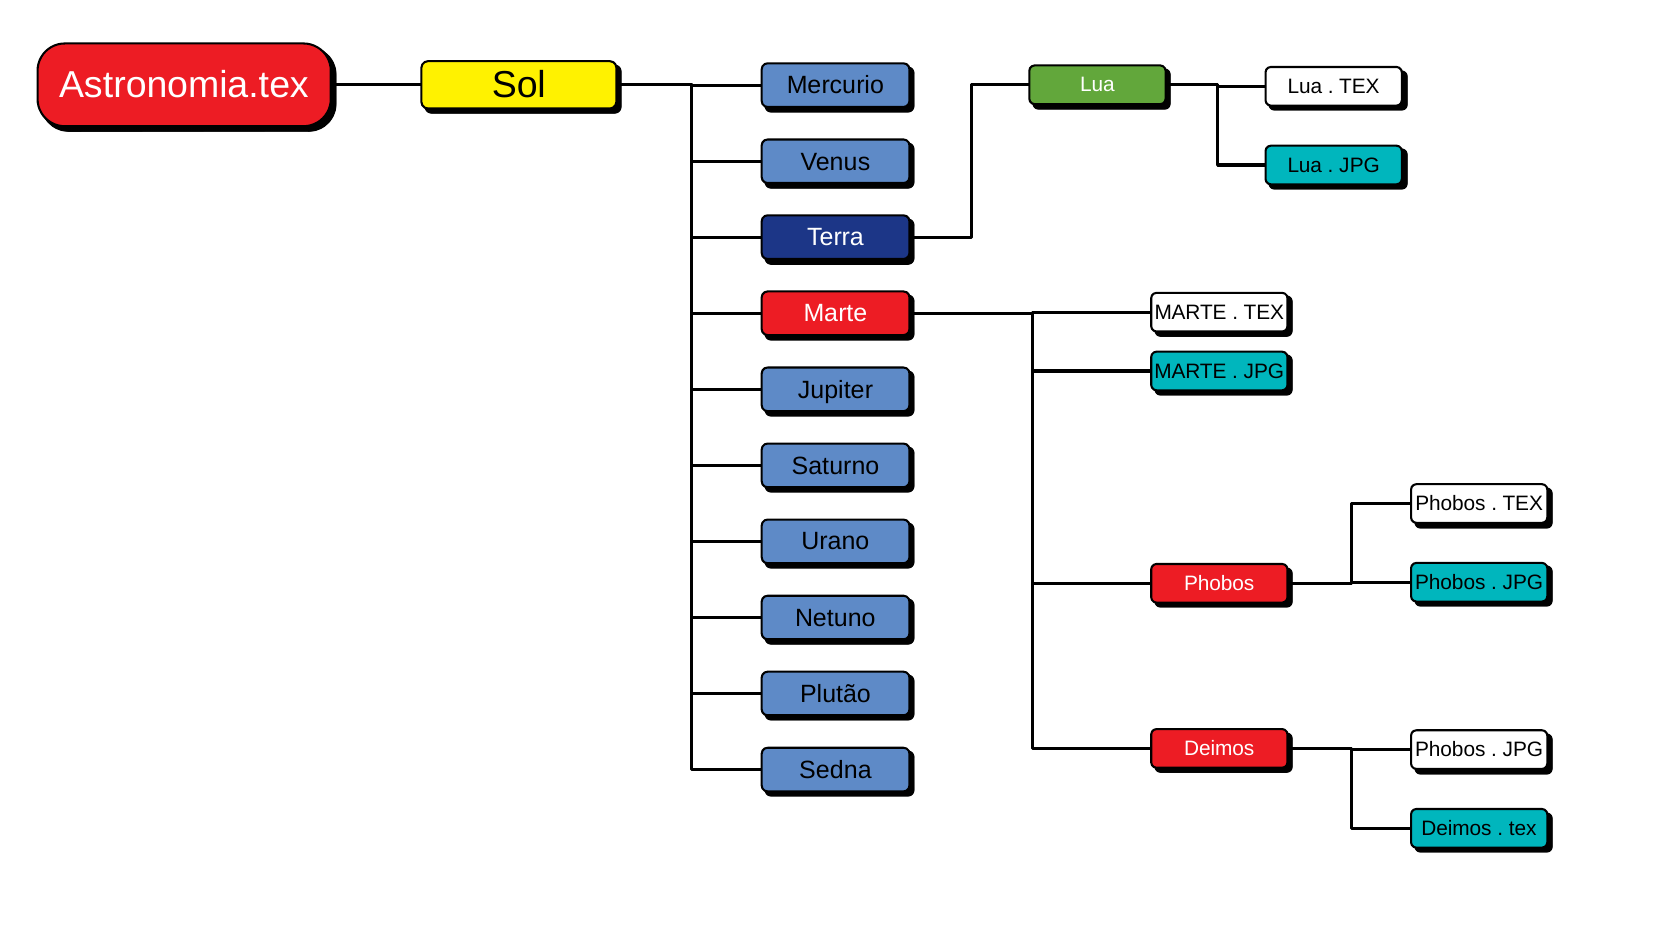

Astronomia.tex
Sol
Mercurio
Lua
Lua . TEX
Venus
Lua . JPG
Terra
Marte
MARTE . TEX
MARTE . JPG
Jupiter
Saturno
Phobos . TEX
Urano
Phobos . JPG
Phobos
Netuno
Plutão
Deimos
Phobos . JPG
Sedna
Deimos . tex